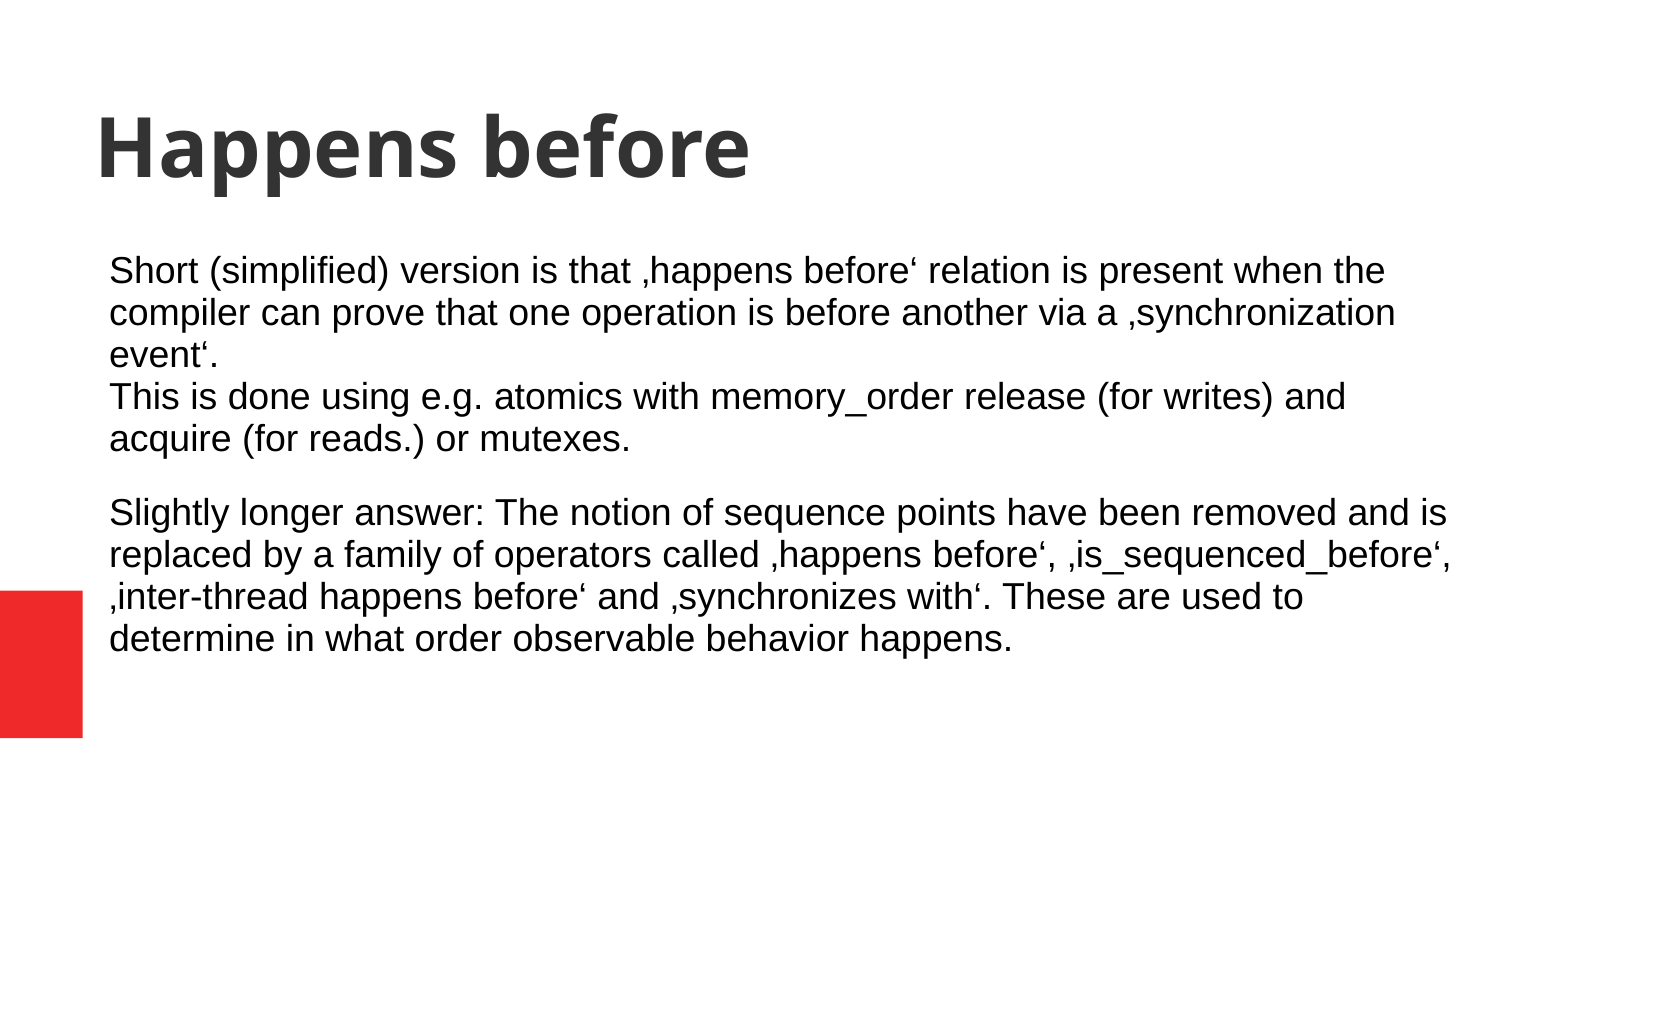

# Happens before
Short (simplified) version is that ‚happens before‘ relation is present when the compiler can prove that one operation is before another via a ‚synchronization event‘.
This is done using e.g. atomics with memory_order release (for writes) and acquire (for reads.) or mutexes.
Slightly longer answer: The notion of sequence points have been removed and is replaced by a family of operators called ‚happens before‘, ‚is_sequenced_before‘, ‚inter-thread happens before‘ and ‚synchronizes with‘. These are used to determine in what order observable behavior happens.